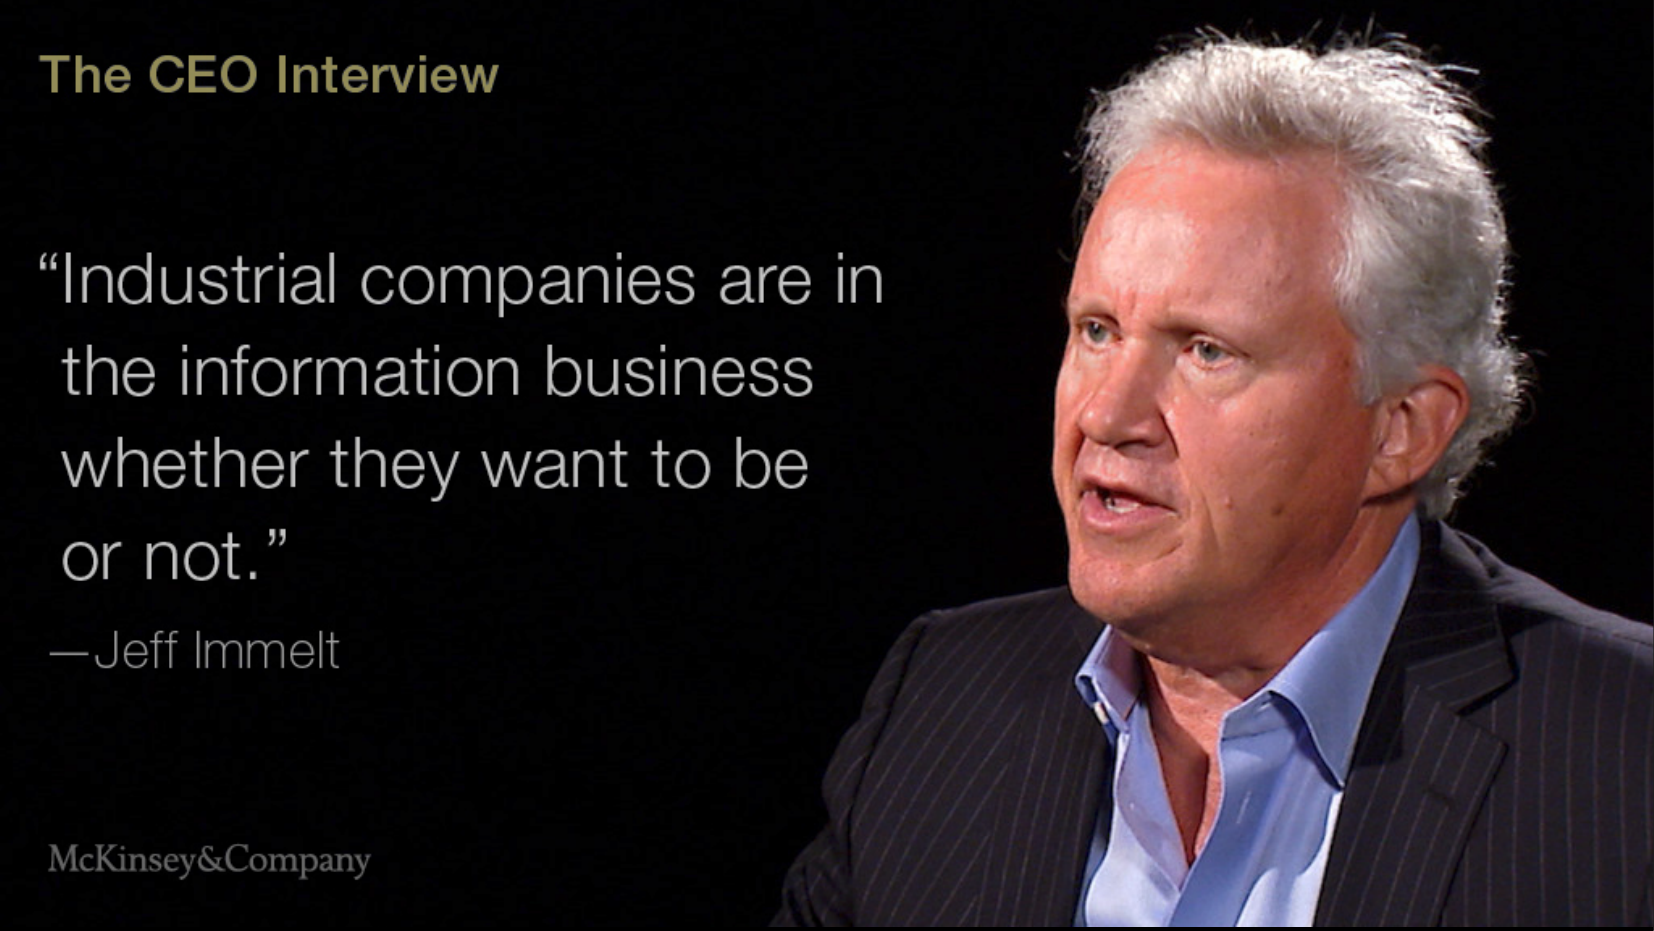

# GE is a Software Company
Commercial Open Source Startups
© 2021 Dirk Riehle - Some Rights Reserved
11